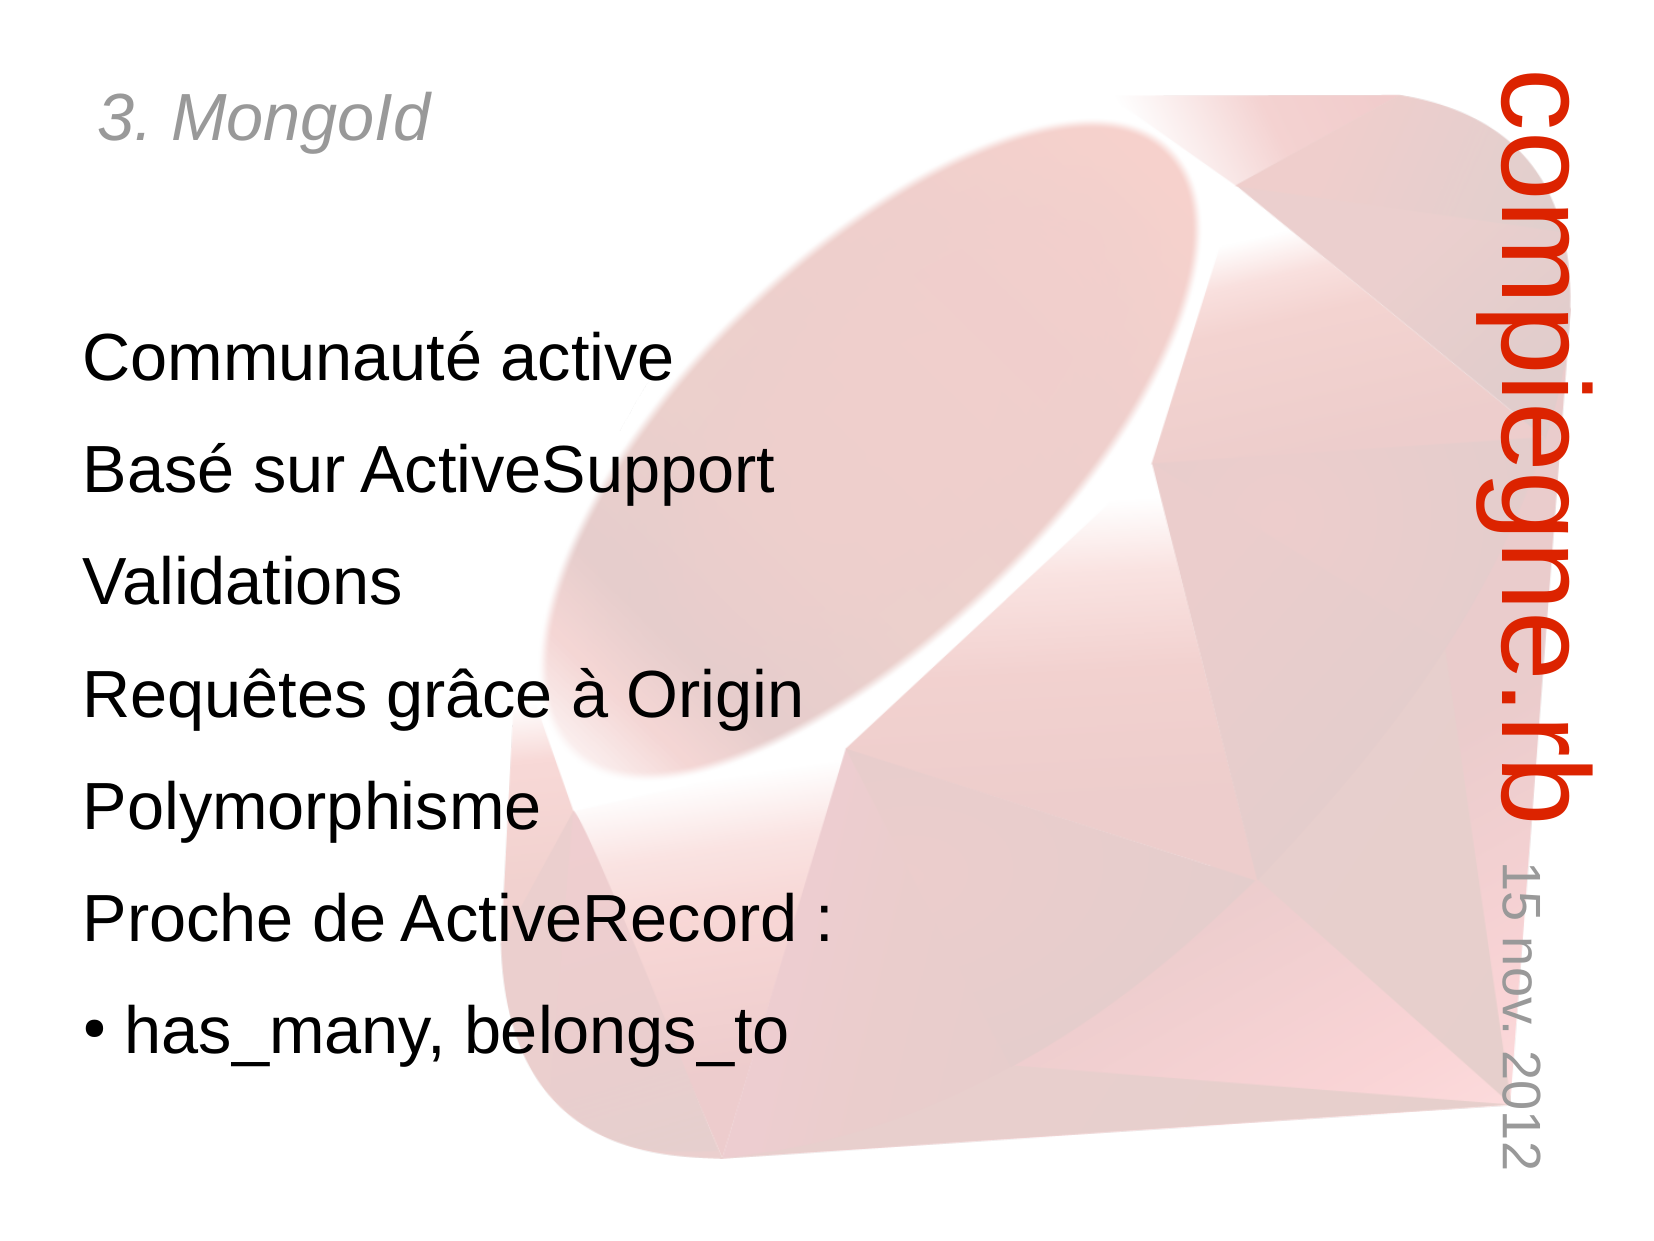

3. MongoId
Communauté active
Basé sur ActiveSupport
Validations
Requêtes grâce à Origin
Polymorphisme
Proche de ActiveRecord :
 has_many, belongs_to
# compiegne.rb 15 nov. 2012